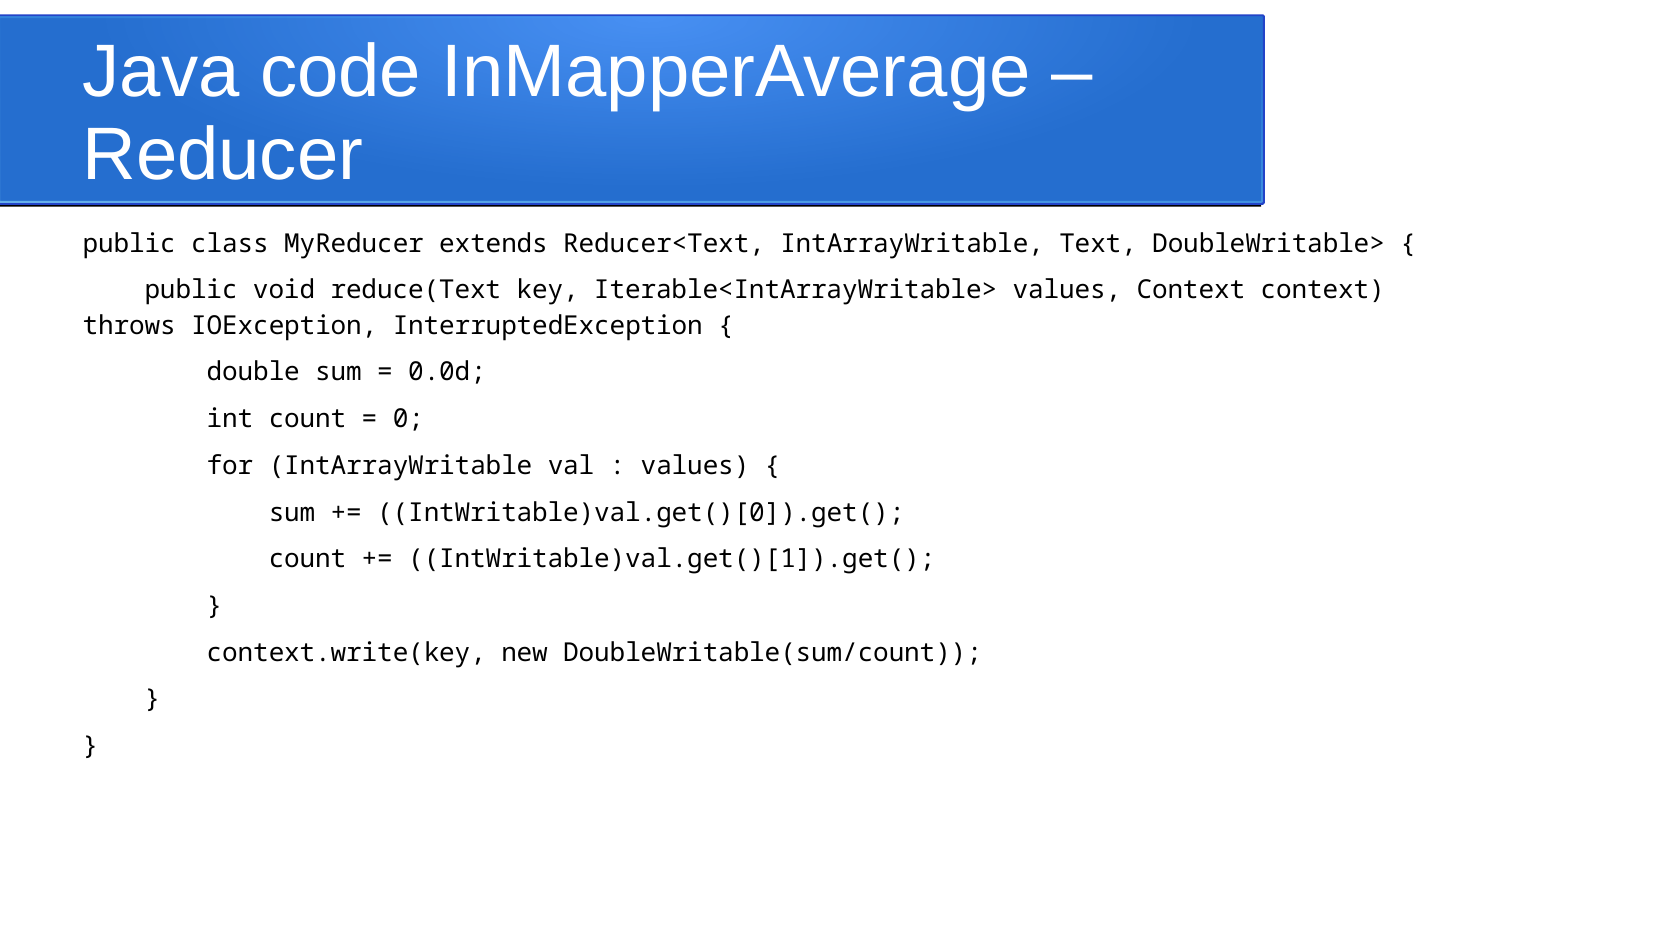

# Java code InMapperAverage – Reducer
public class MyReducer extends Reducer<Text, IntArrayWritable, Text, DoubleWritable> {
 public void reduce(Text key, Iterable<IntArrayWritable> values, Context context) throws IOException, InterruptedException {
 double sum = 0.0d;
 int count = 0;
 for (IntArrayWritable val : values) {
 sum += ((IntWritable)val.get()[0]).get();
 count += ((IntWritable)val.get()[1]).get();
 }
 context.write(key, new DoubleWritable(sum/count));
 }
}